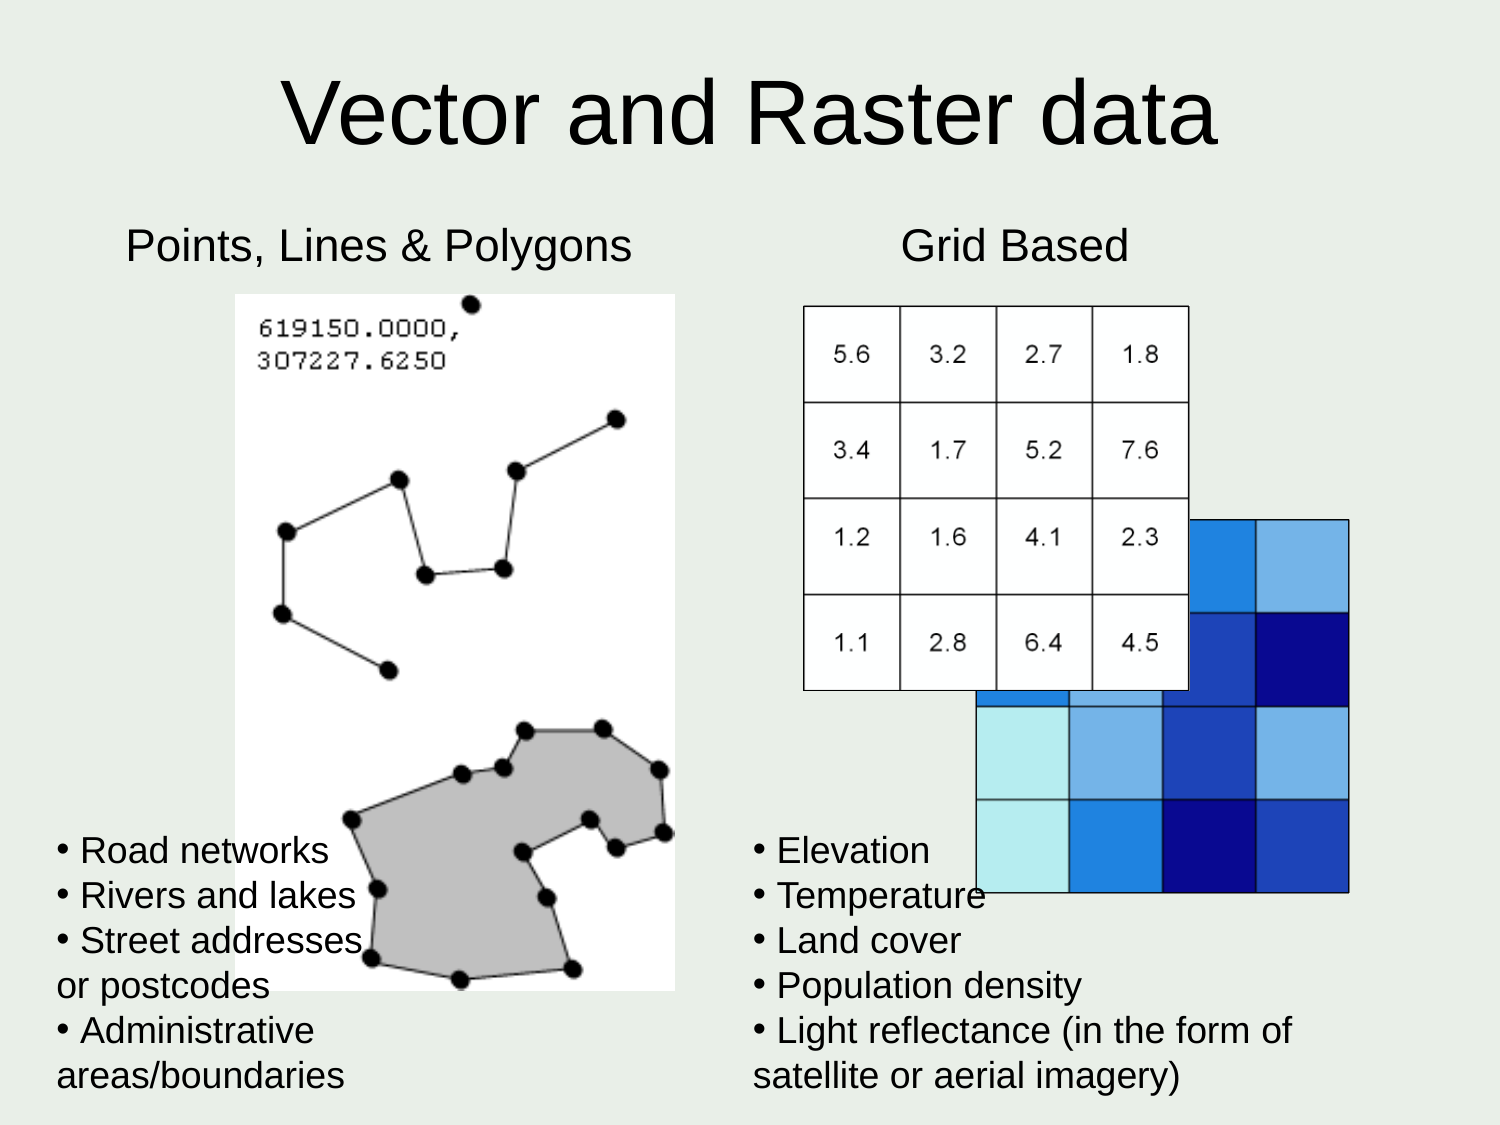

# Vector and Raster data
Points, Lines & Polygons
Grid Based
 Road networks
 Rivers and lakes
 Street addresses
or postcodes
 Administrative areas/boundaries
 Elevation
 Temperature
 Land cover
 Population density
 Light reflectance (in the form of satellite or aerial imagery)